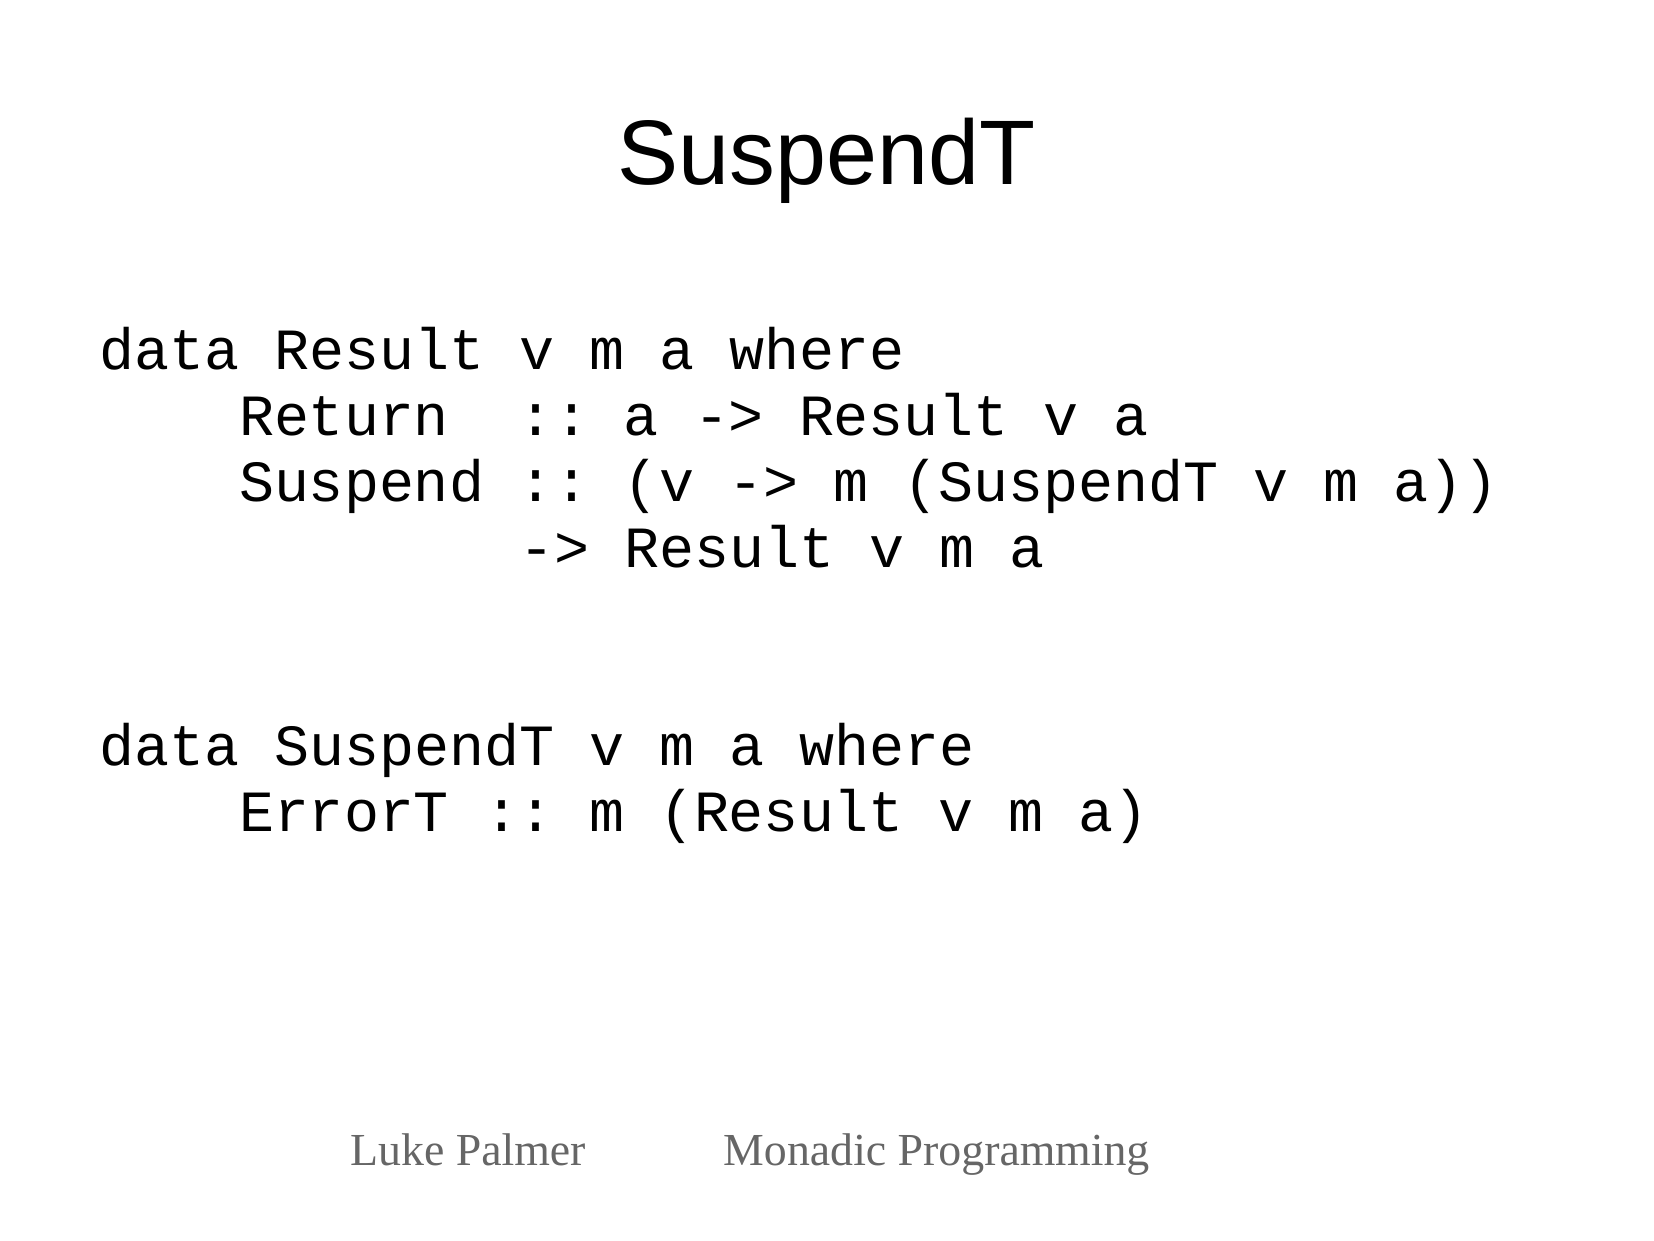

# SuspendT
data Result v m a where
 Return :: a -> Result v a
 Suspend :: (v -> m (SuspendT v m a))
 -> Result v m a
data SuspendT v m a where
 ErrorT :: m (Result v m a)